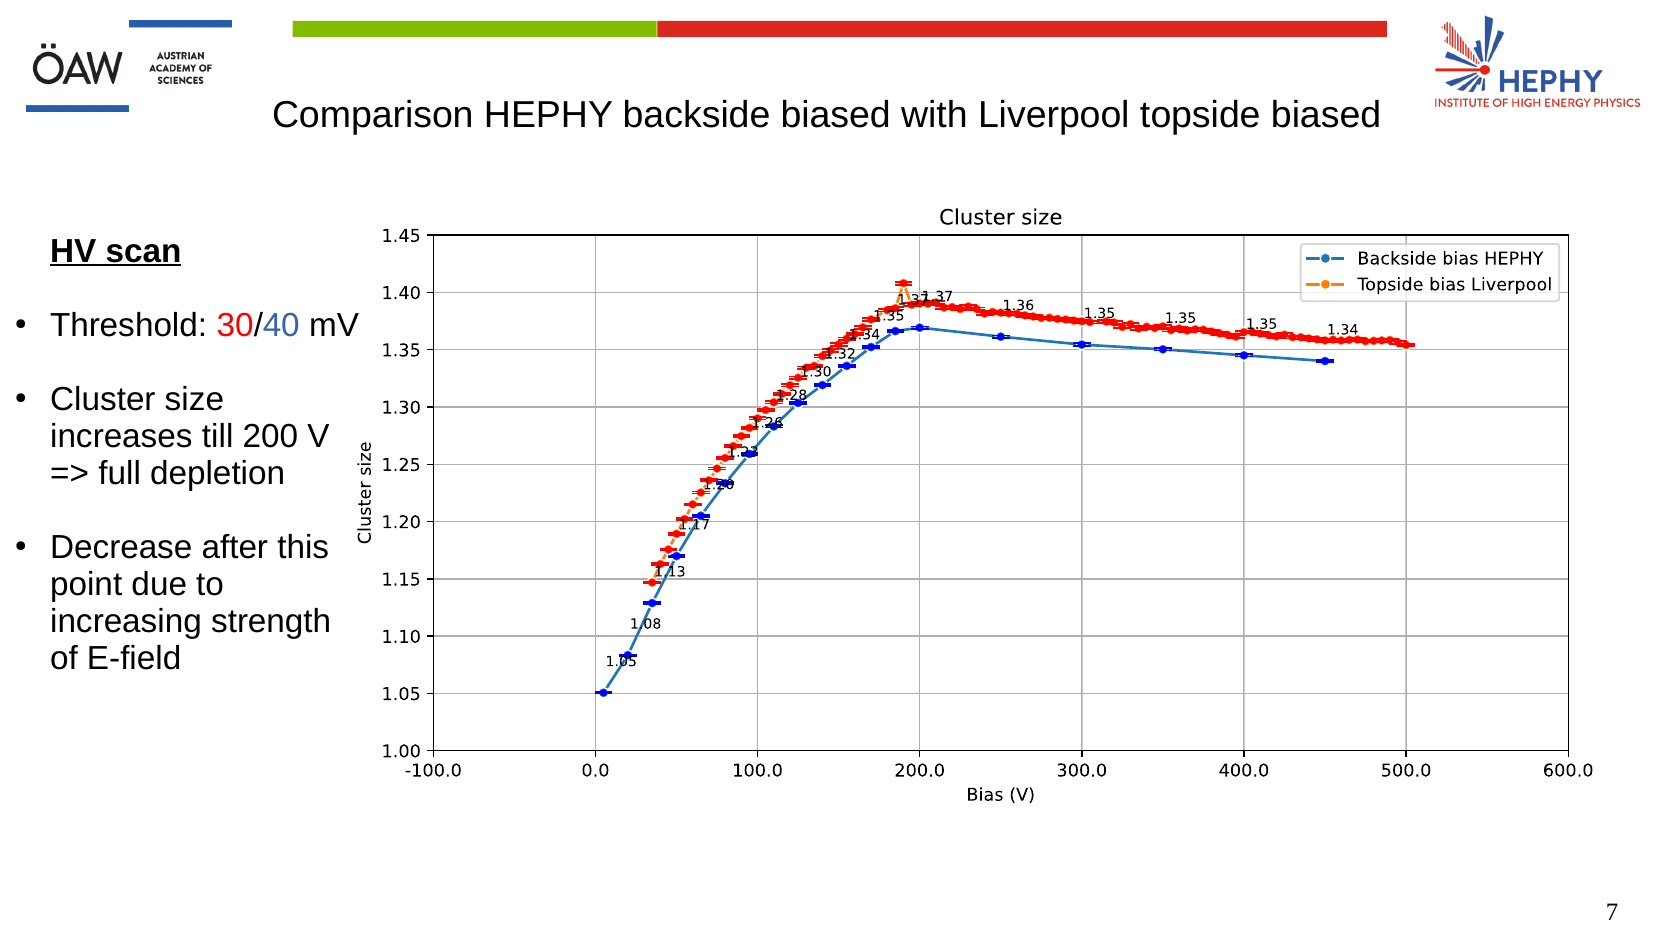

# Comparison HEPHY backside biased with Liverpool topside biased
HV scan
Threshold: 30/40 mV
Cluster size increases till 200 V => full depletion
Decrease after this point due to increasing strength of E-field